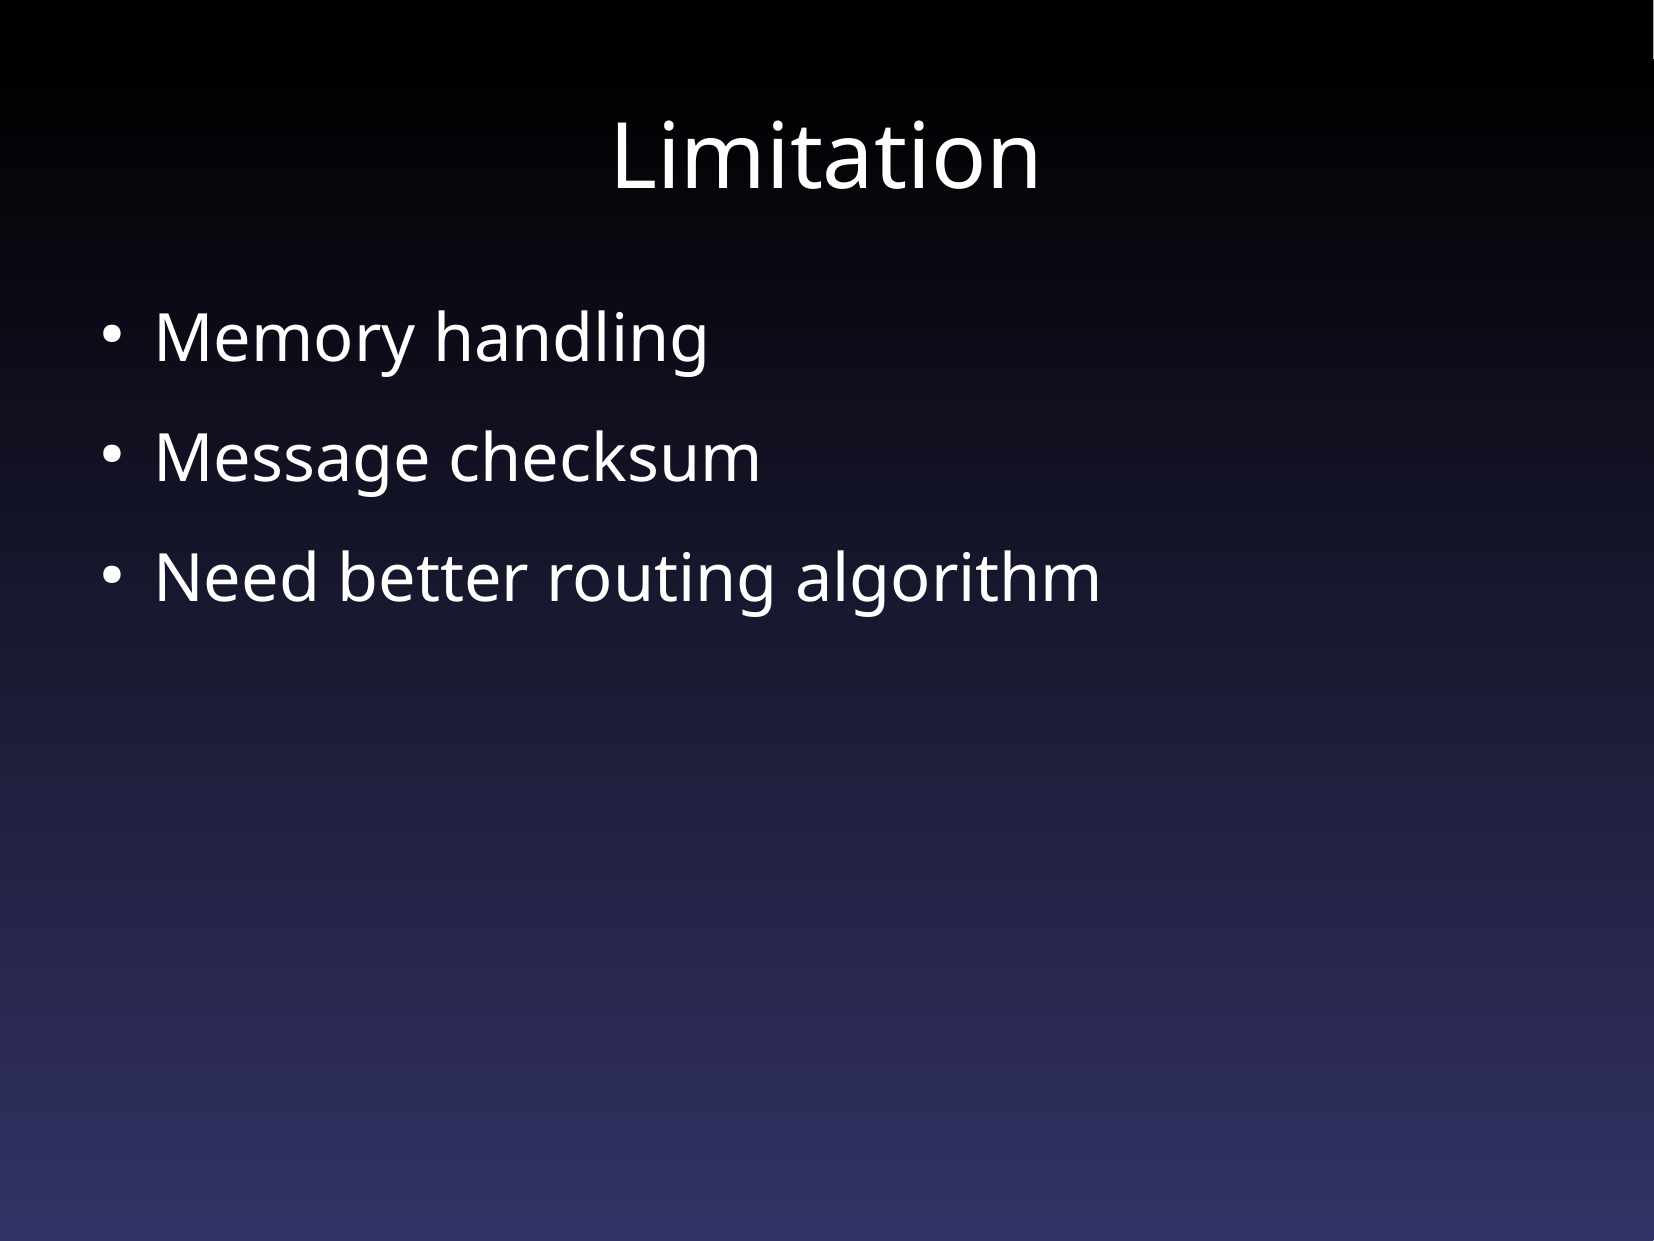

# Limitation
Memory handling
Message checksum
Need better routing algorithm